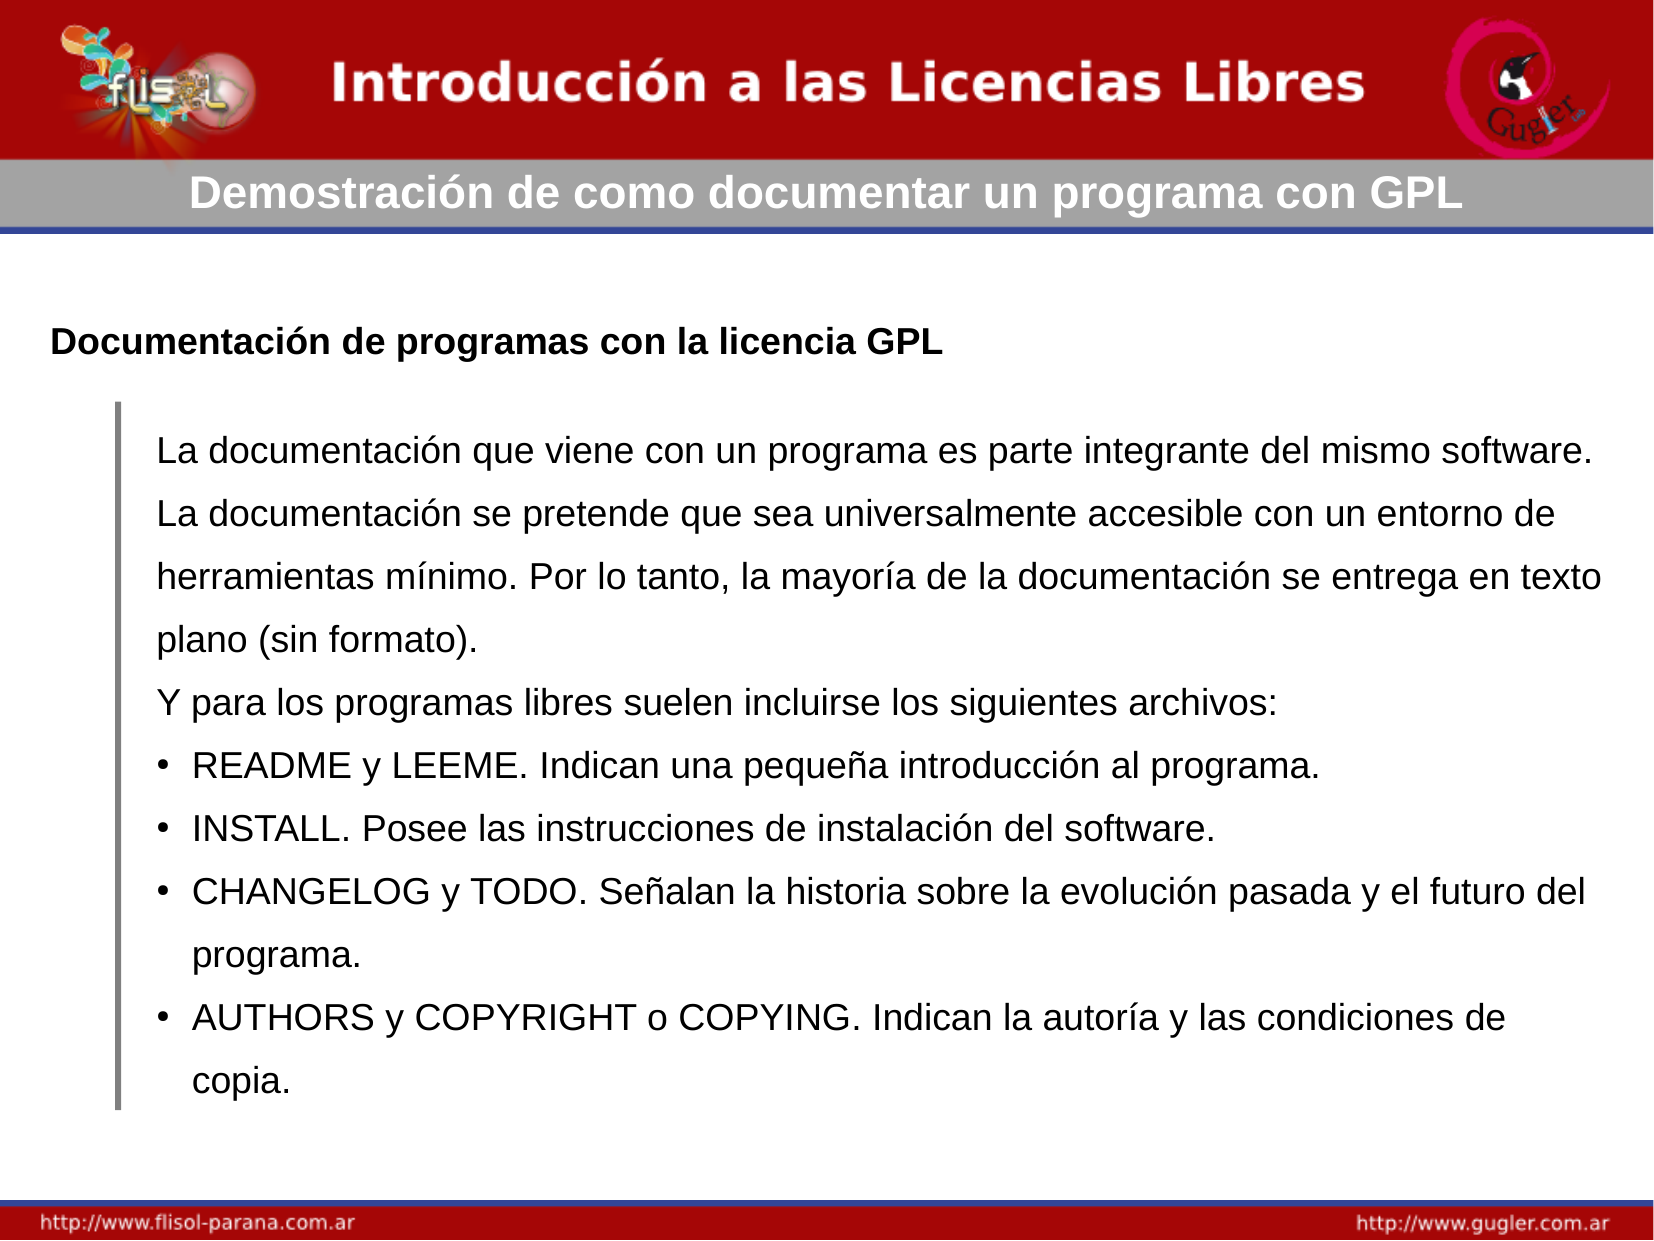

Demostración de como documentar un programa con GPL
Documentación de programas con la licencia GPL
La documentación que viene con un programa es parte integrante del mismo software.
La documentación se pretende que sea universalmente accesible con un entorno de herramientas mínimo. Por lo tanto, la mayoría de la documentación se entrega en texto plano (sin formato).
Y para los programas libres suelen incluirse los siguientes archivos:
README y LEEME. Indican una pequeña introducción al programa.
INSTALL. Posee las instrucciones de instalación del software.
CHANGELOG y TODO. Señalan la historia sobre la evolución pasada y el futuro del programa.
AUTHORS y COPYRIGHT o COPYING. Indican la autoría y las condiciones de copia.